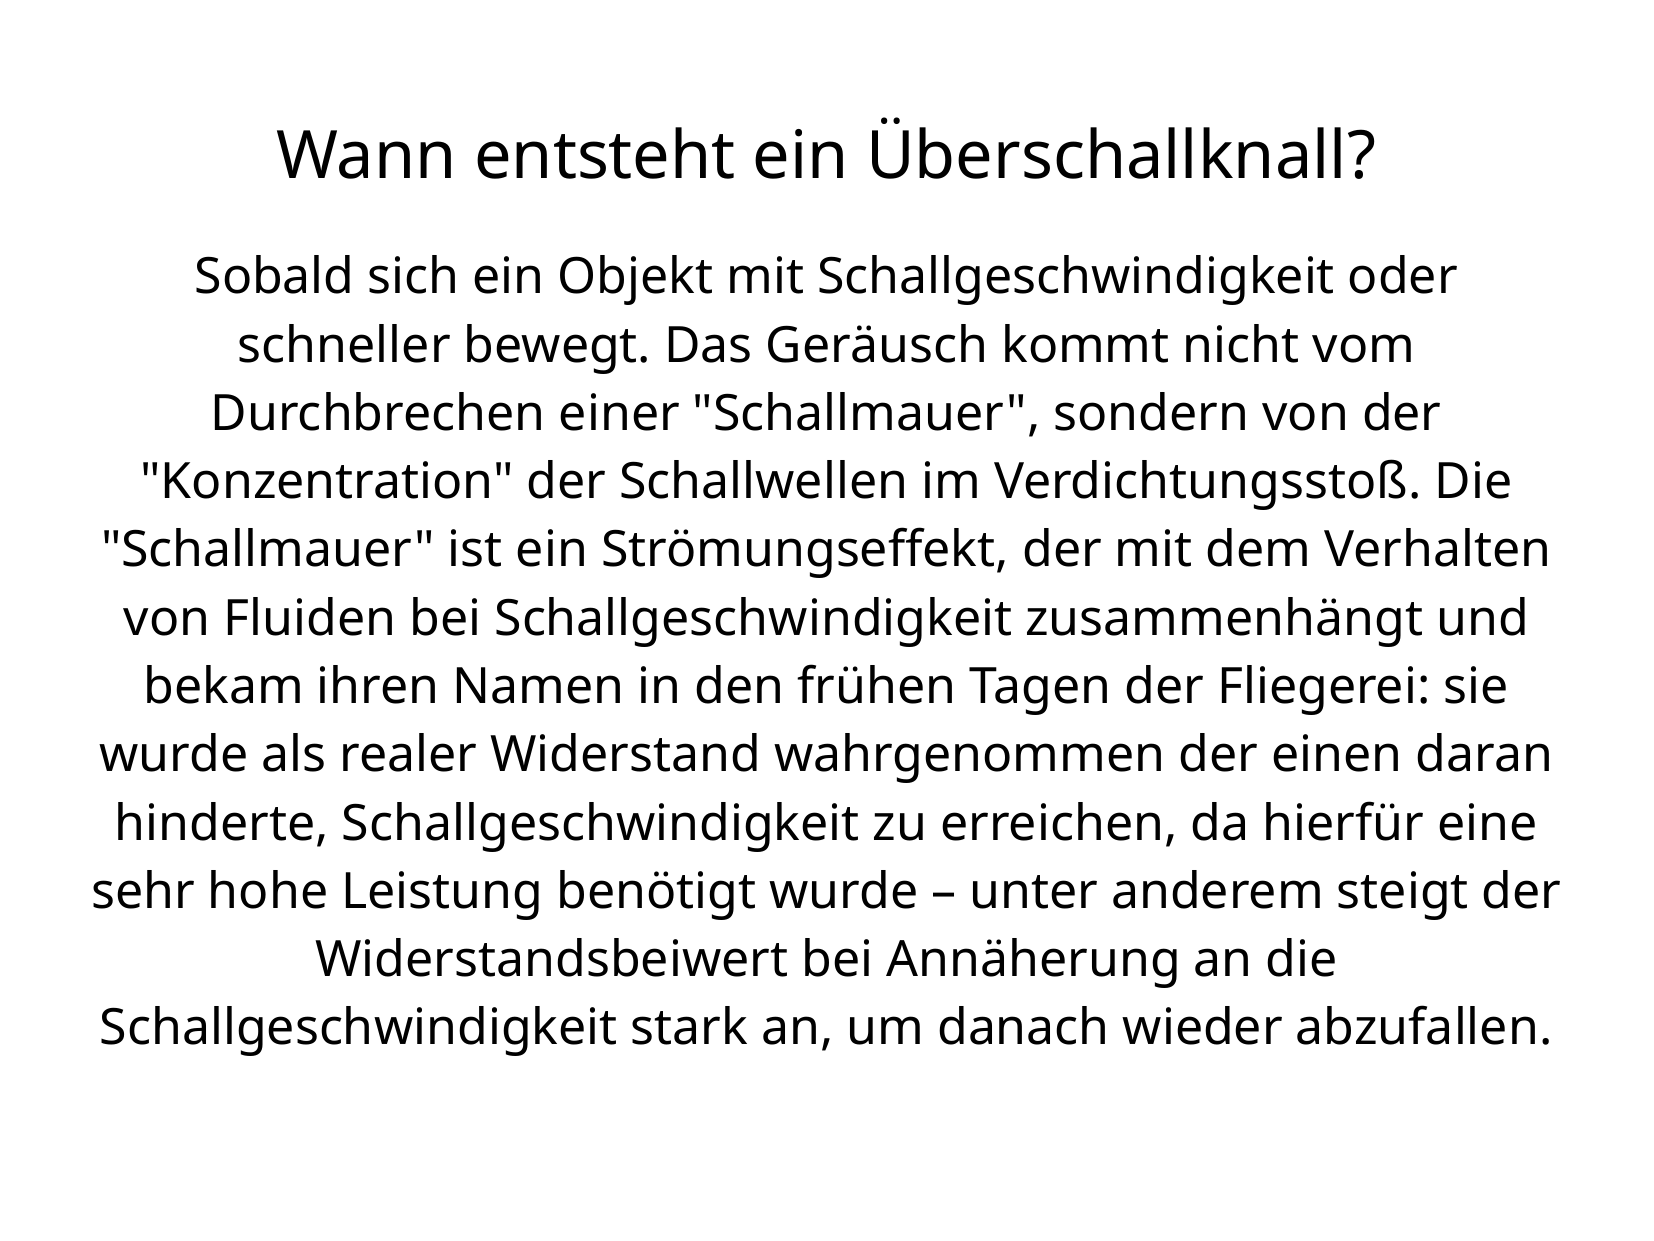

# Wann entsteht ein Überschallknall?
Sobald sich ein Objekt mit Schallgeschwindigkeit oder schneller bewegt. Das Geräusch kommt nicht vom Durchbrechen einer "Schallmauer", sondern von der "Konzentration" der Schallwellen im Verdichtungsstoß. Die "Schallmauer" ist ein Strömungseffekt, der mit dem Verhalten von Fluiden bei Schallgeschwindigkeit zusammenhängt und bekam ihren Namen in den frühen Tagen der Fliegerei: sie wurde als realer Widerstand wahrgenommen der einen daran hinderte, Schallgeschwindigkeit zu erreichen, da hierfür eine sehr hohe Leistung benötigt wurde – unter anderem steigt der Widerstandsbeiwert bei Annäherung an die Schallgeschwindigkeit stark an, um danach wieder abzufallen.